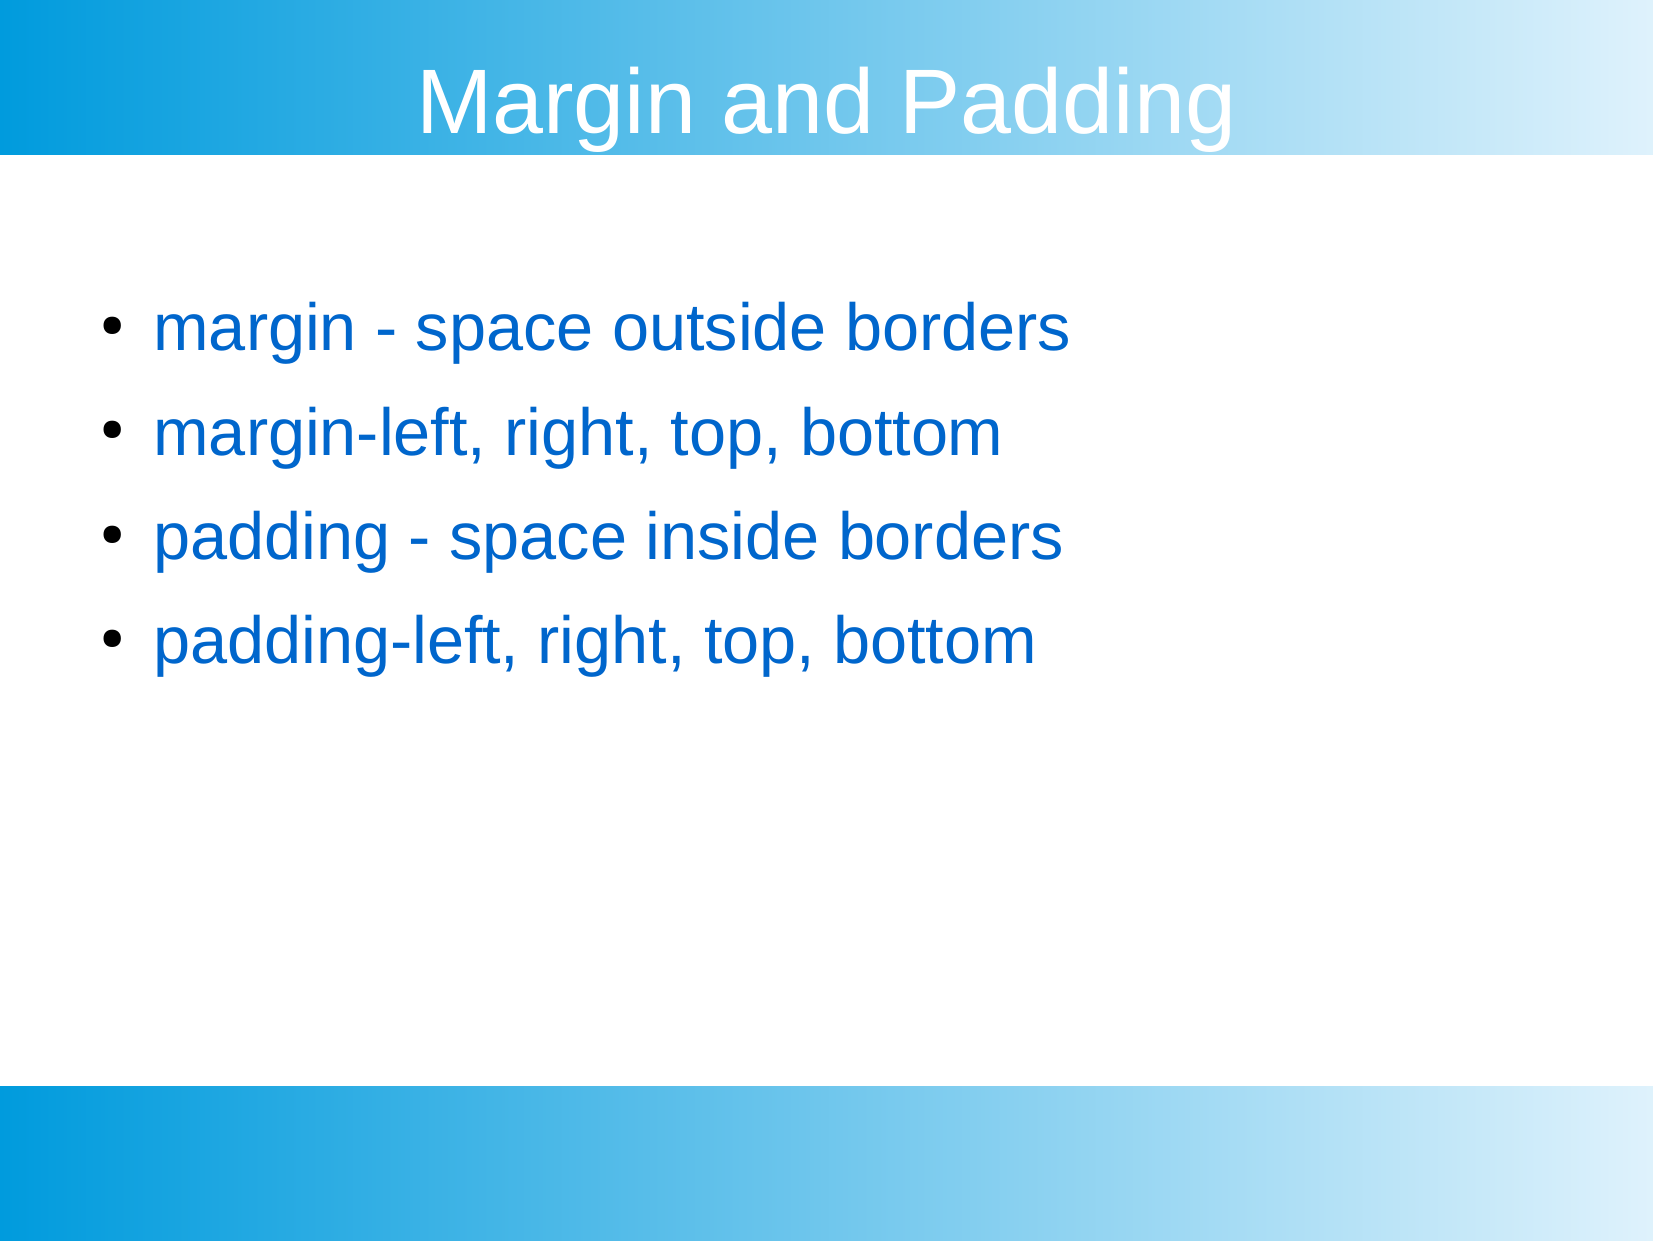

# Margin and Padding
margin - space outside borders
margin-left, right, top, bottom
padding - space inside borders
padding-left, right, top, bottom